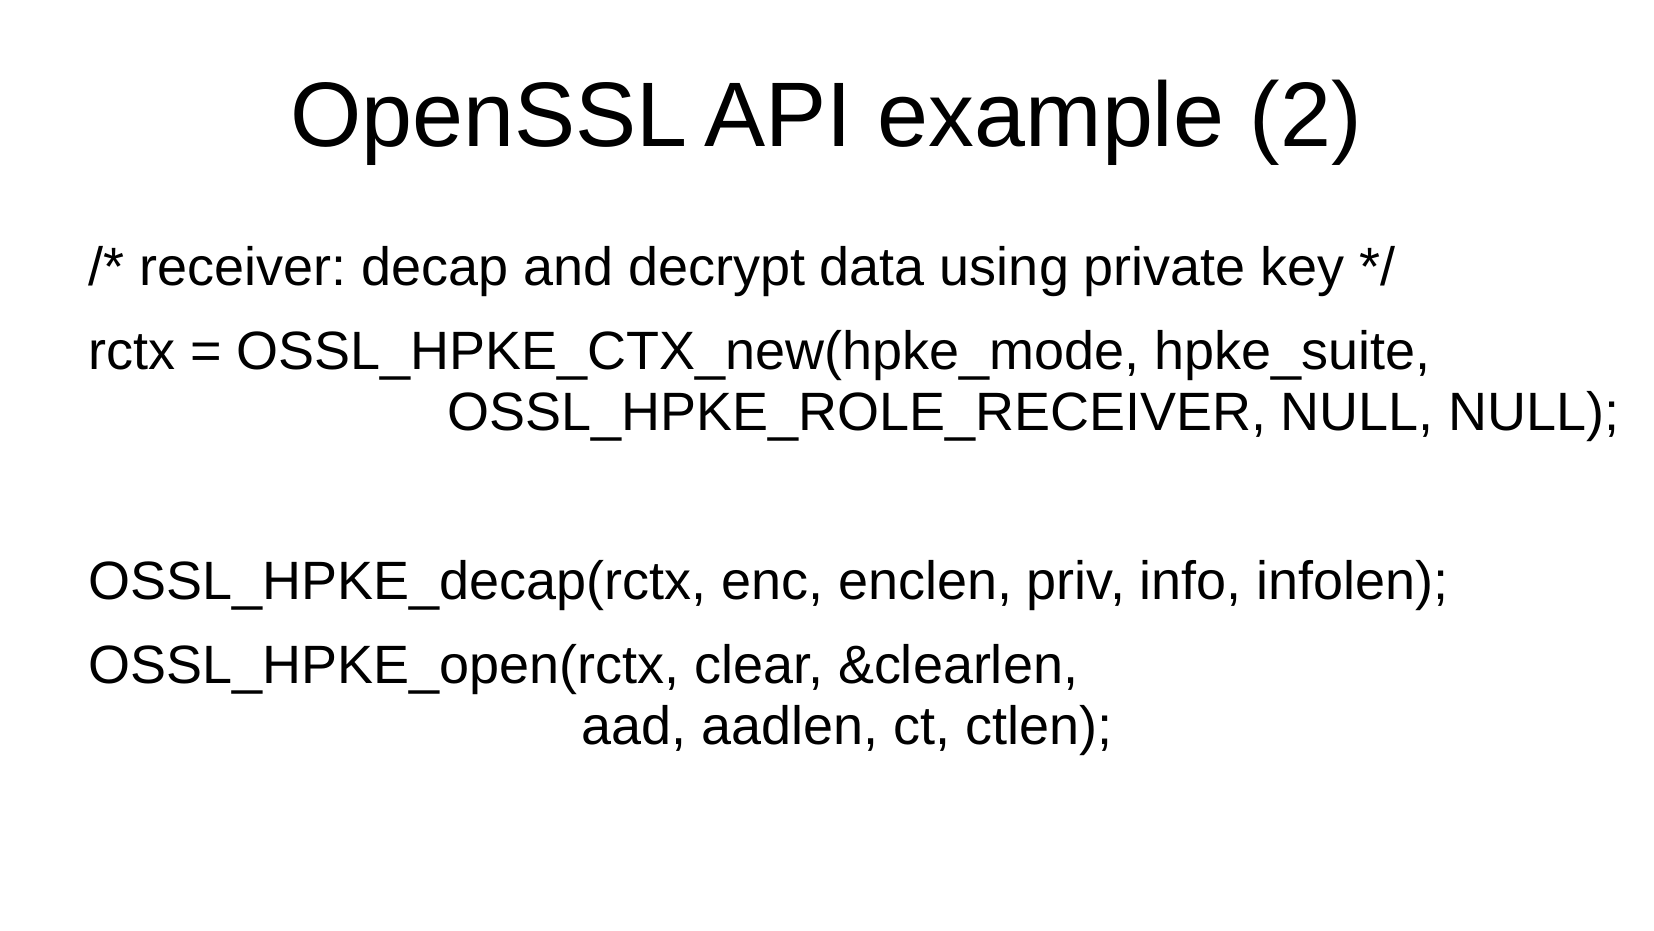

# OpenSSL API example (2)
/* receiver: decap and decrypt data using private key */
rctx = OSSL_HPKE_CTX_new(hpke_mode, hpke_suite, OSSL_HPKE_ROLE_RECEIVER, NULL, NULL);
OSSL_HPKE_decap(rctx, enc, enclen, priv, info, infolen);
OSSL_HPKE_open(rctx, clear, &clearlen,
 aad, aadlen, ct, ctlen);